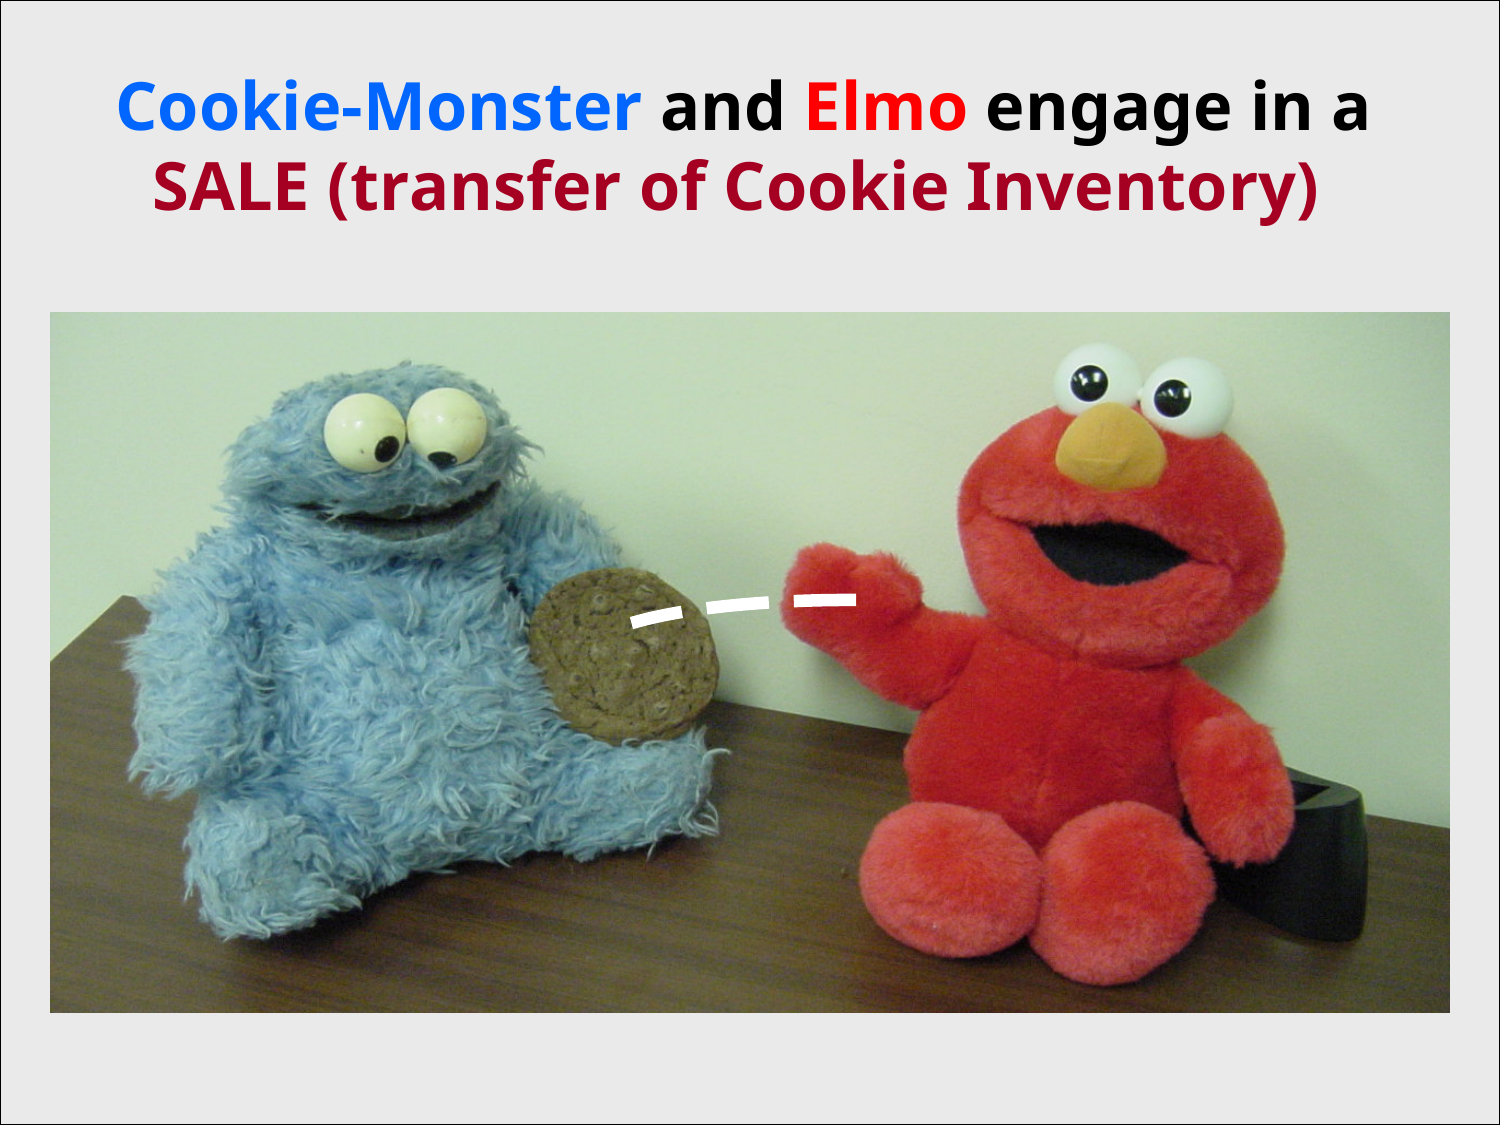

# Cookie-Monster and Elmo engage in a SALE (transfer of Cookie Inventory)